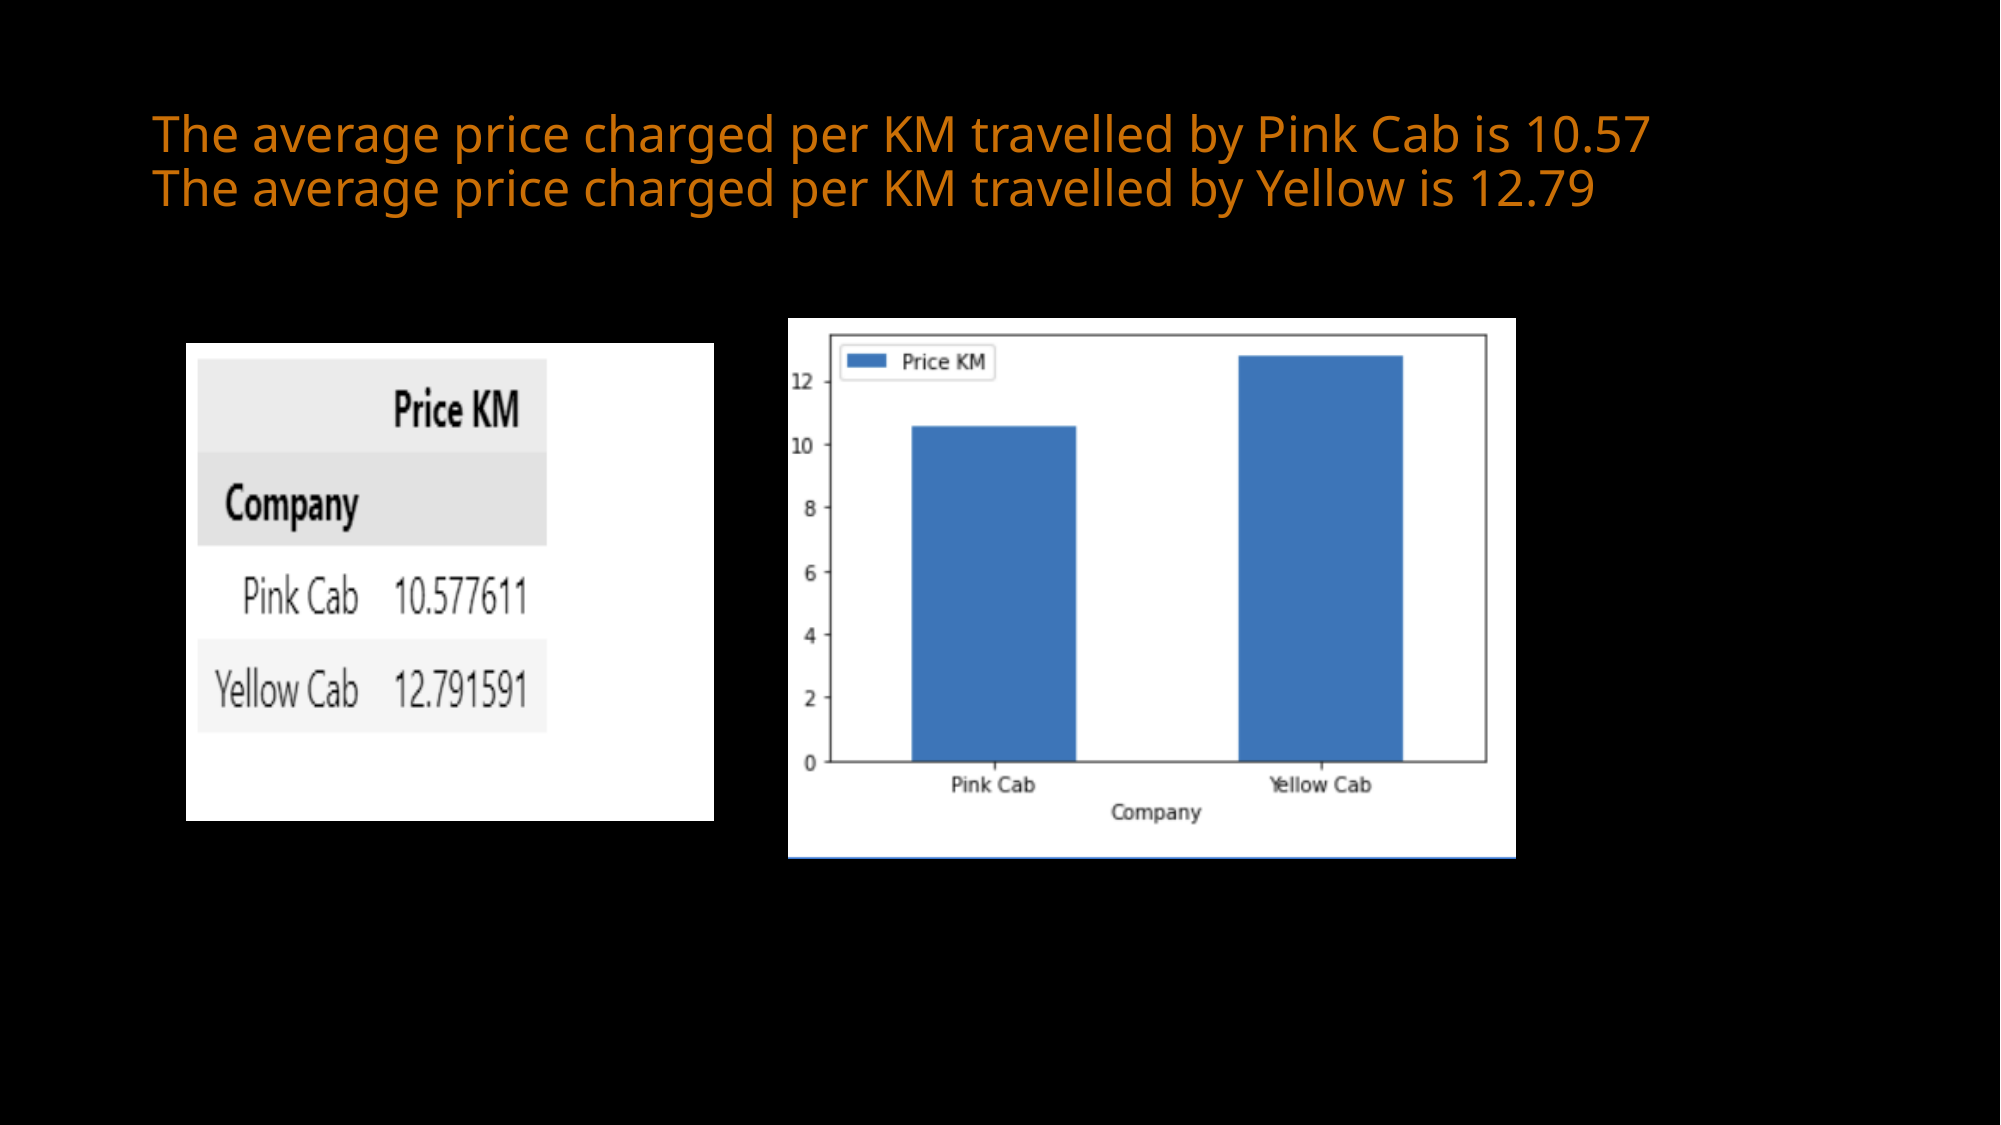

# The average price charged per KM travelled by Pink Cab is 10.57 The average price charged per KM travelled by Yellow is 12.79